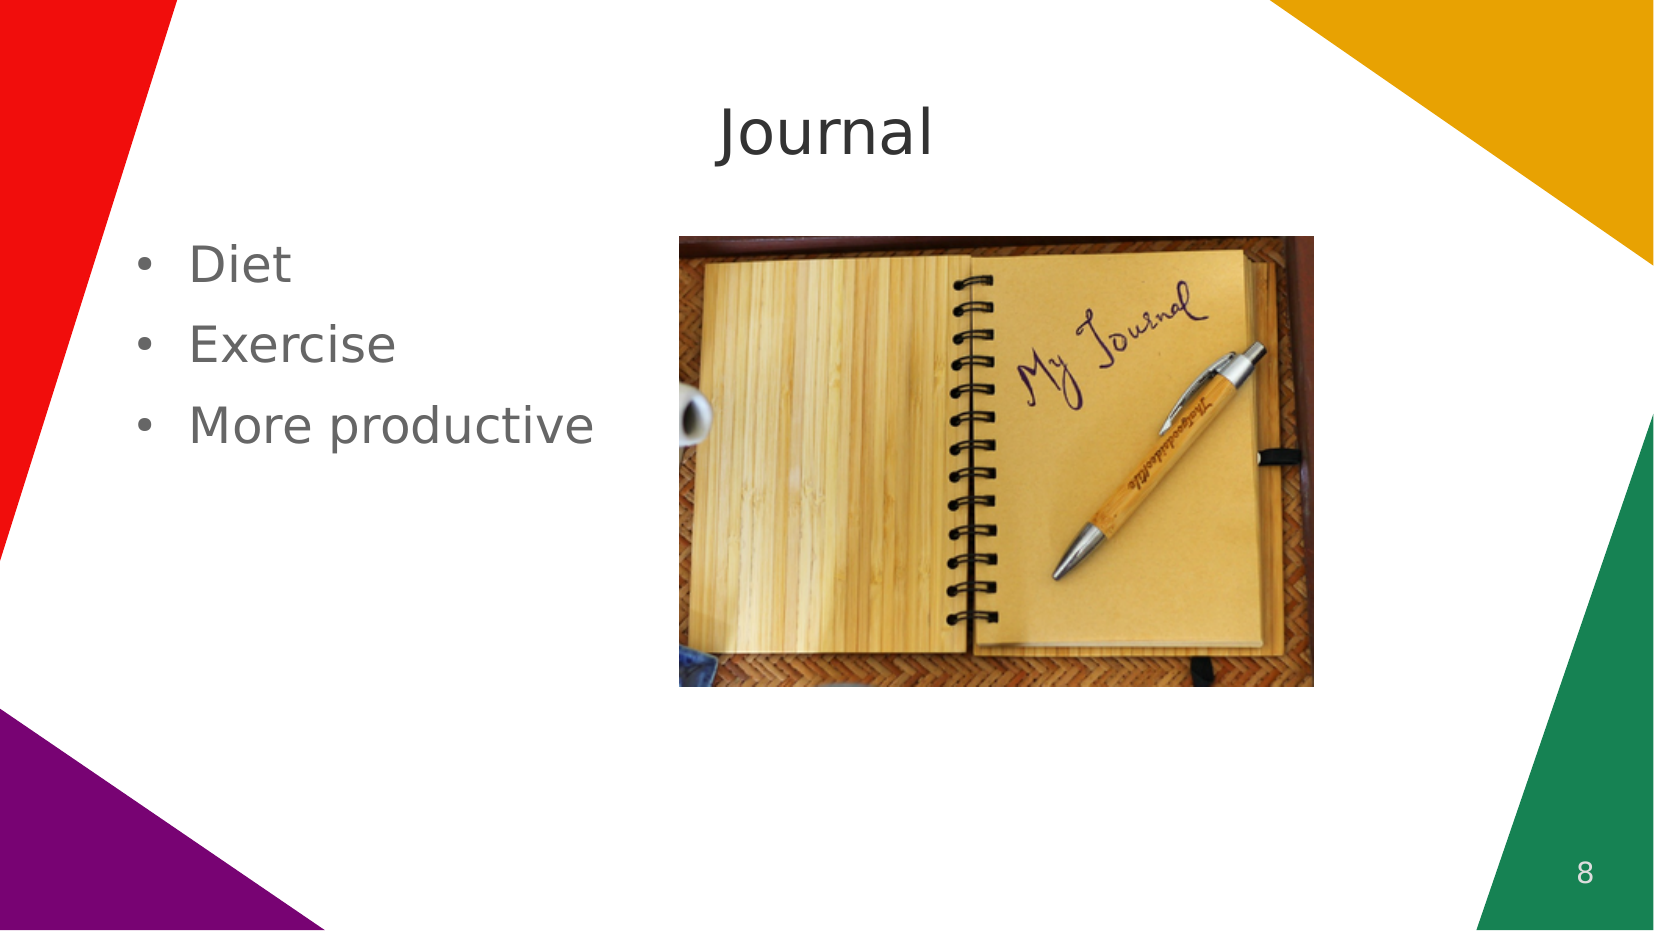

# Journal
Diet
Exercise
More productive
8